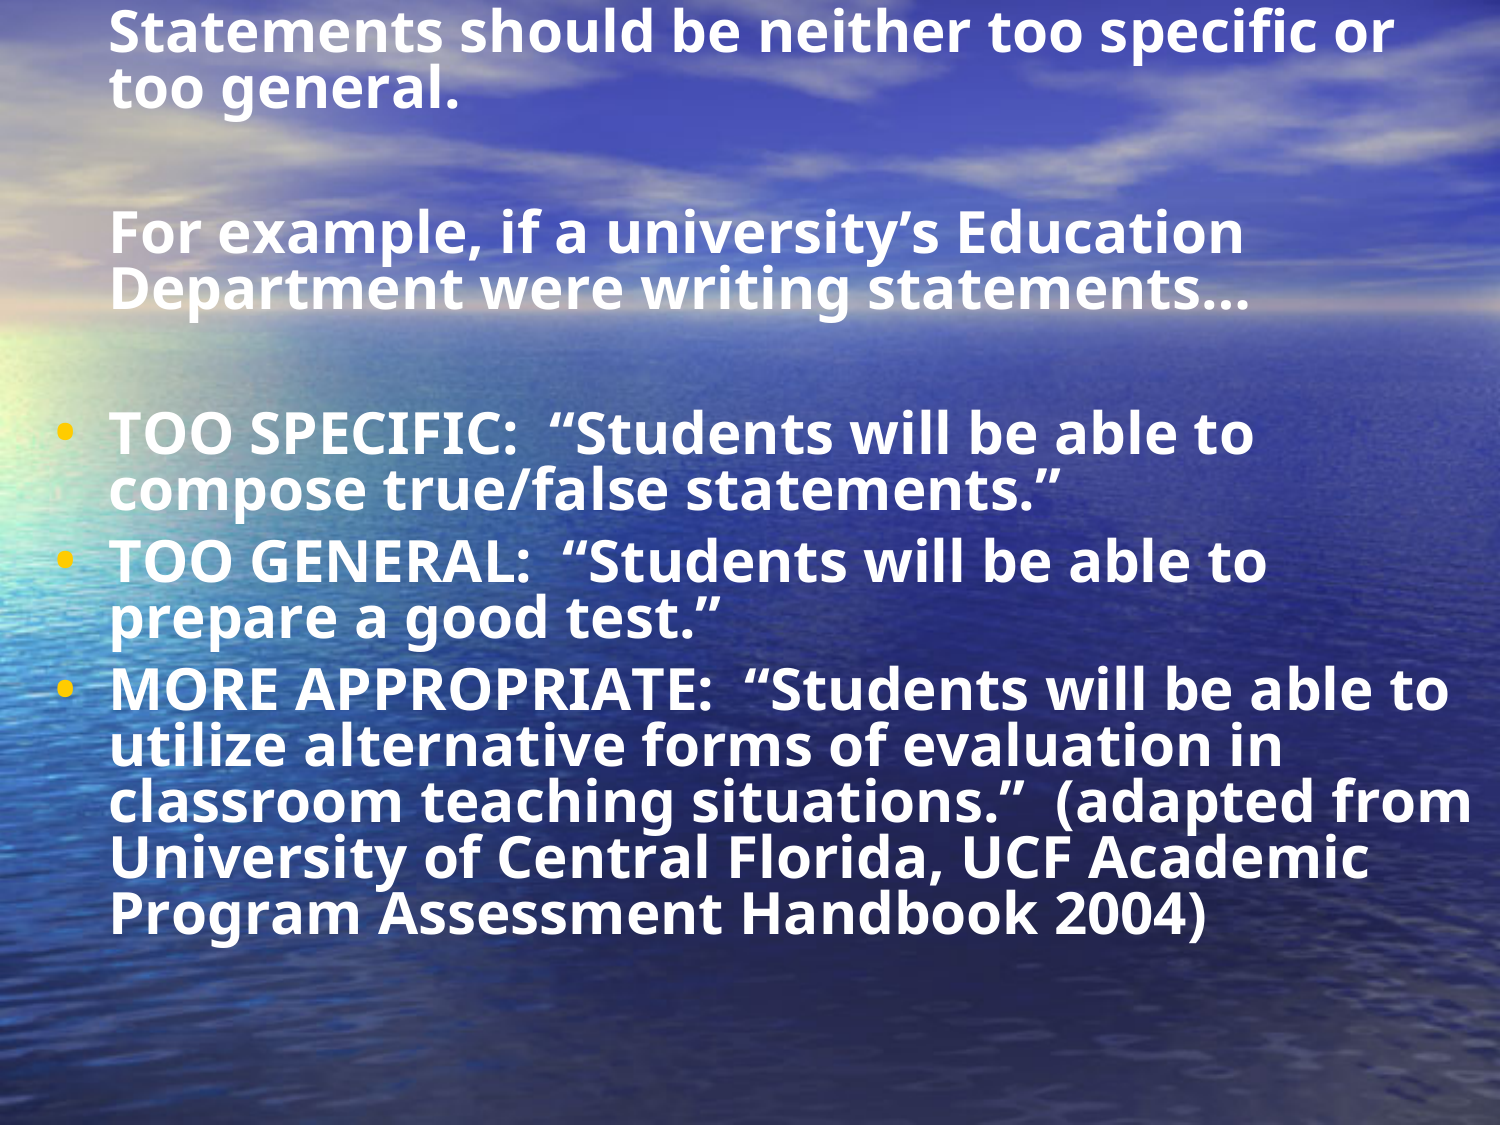

# Statements should be neither too specific or too general.
	For example, if a university’s Education Department were writing statements…
TOO SPECIFIC: “Students will be able to compose true/false statements.”
TOO GENERAL: “Students will be able to prepare a good test.”
MORE APPROPRIATE: “Students will be able to utilize alternative forms of evaluation in classroom teaching situations.” (adapted from University of Central Florida, UCF Academic Program Assessment Handbook 2004)